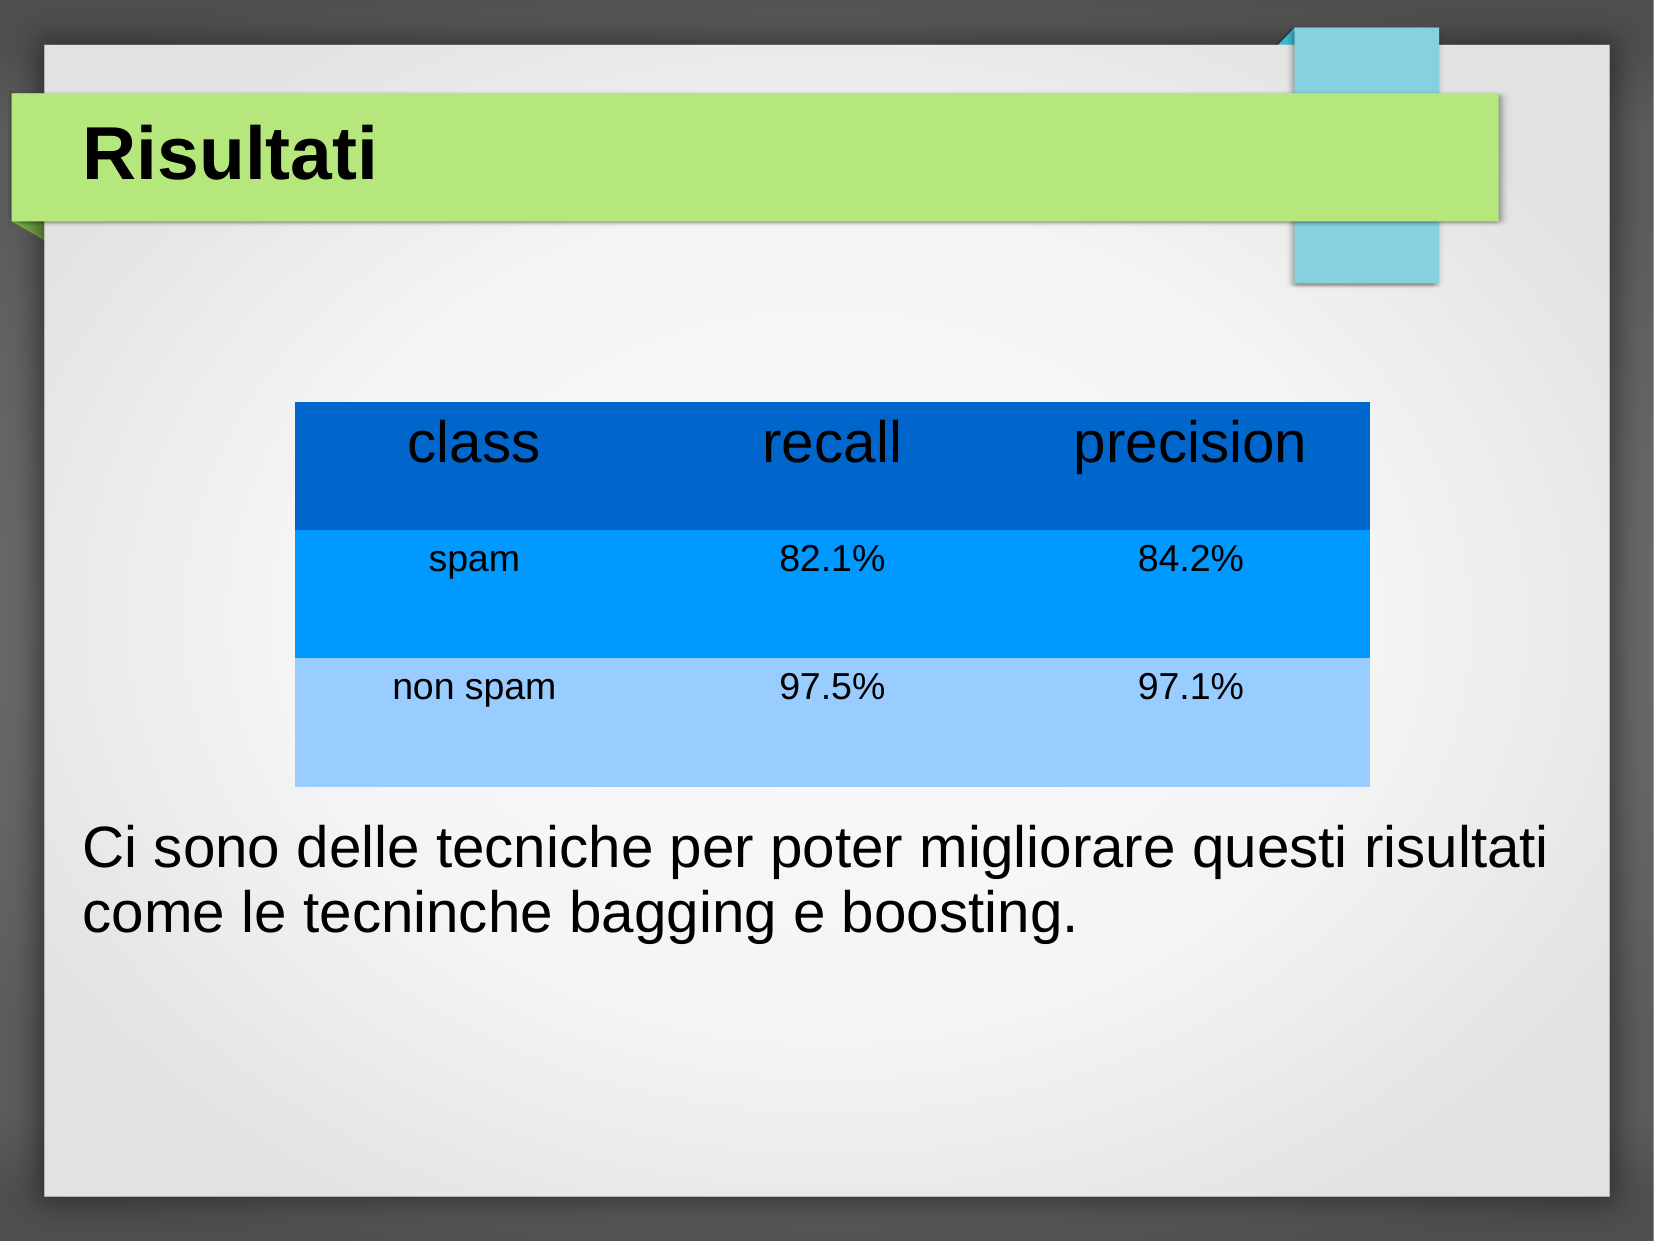

# Risultati
| class | recall | precision |
| --- | --- | --- |
| spam | 82.1% | 84.2% |
| non spam | 97.5% | 97.1% |
Ci sono delle tecniche per poter migliorare questi risultati come le tecninche bagging e boosting.